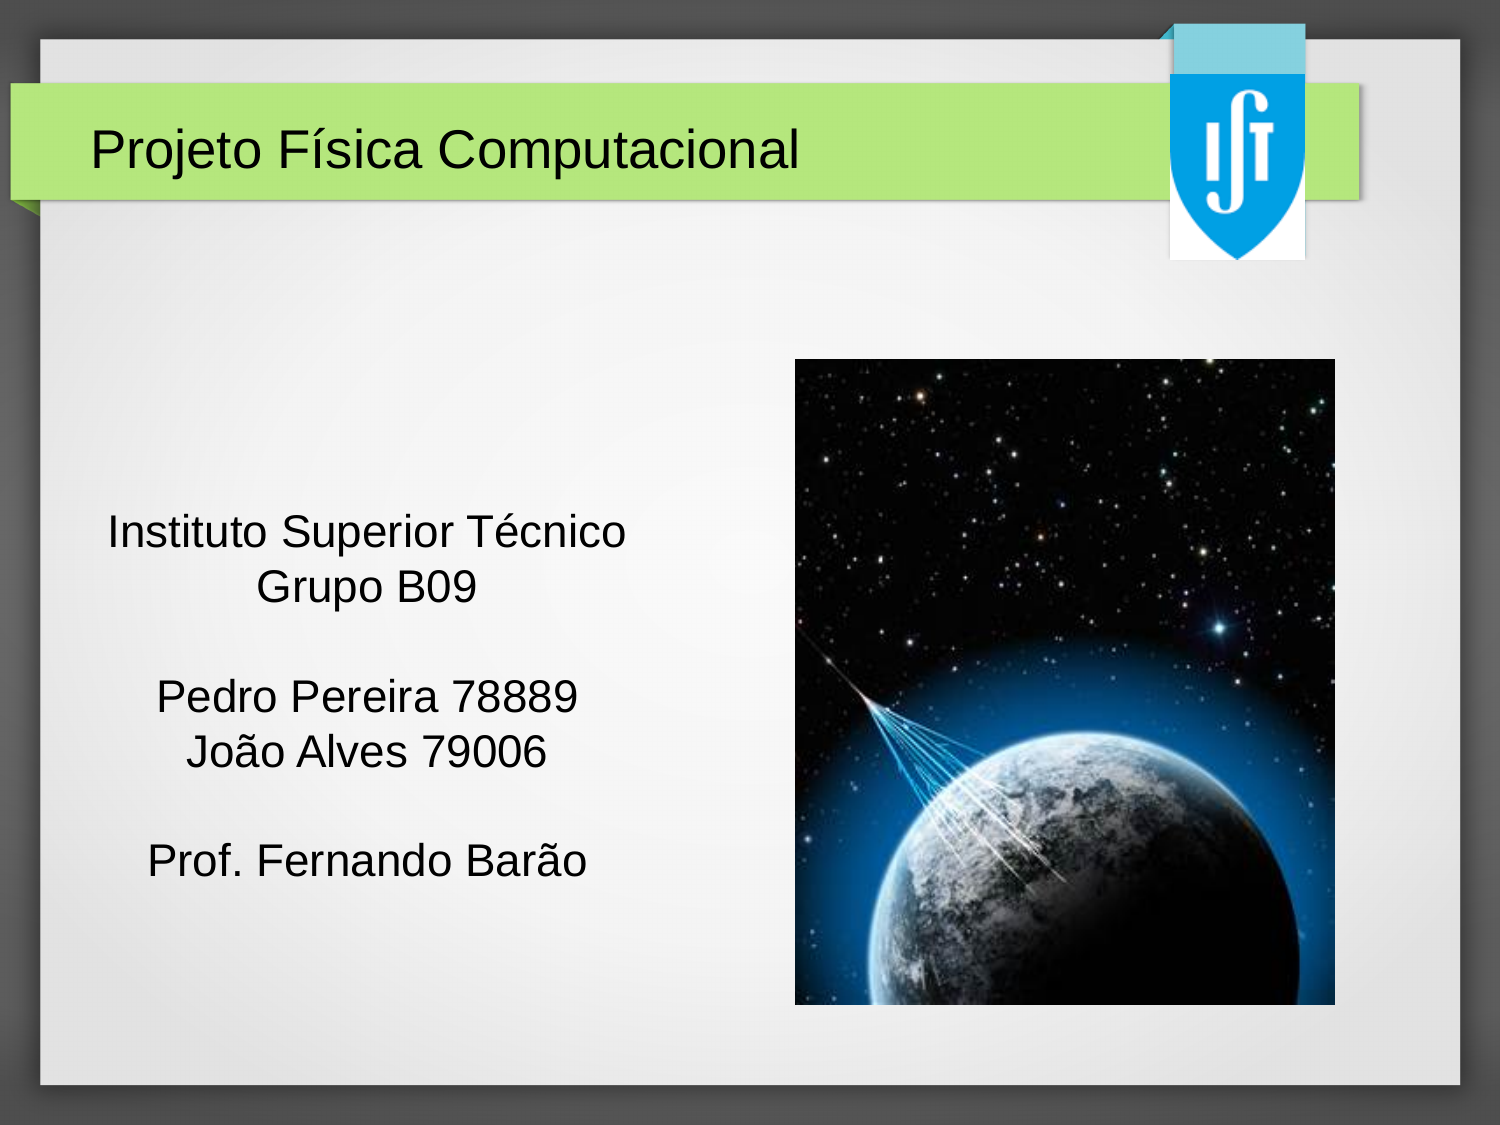

Projeto Física Computacional
Instituto Superior Técnico
Grupo B09
Pedro Pereira 78889
João Alves 79006
Prof. Fernando Barão